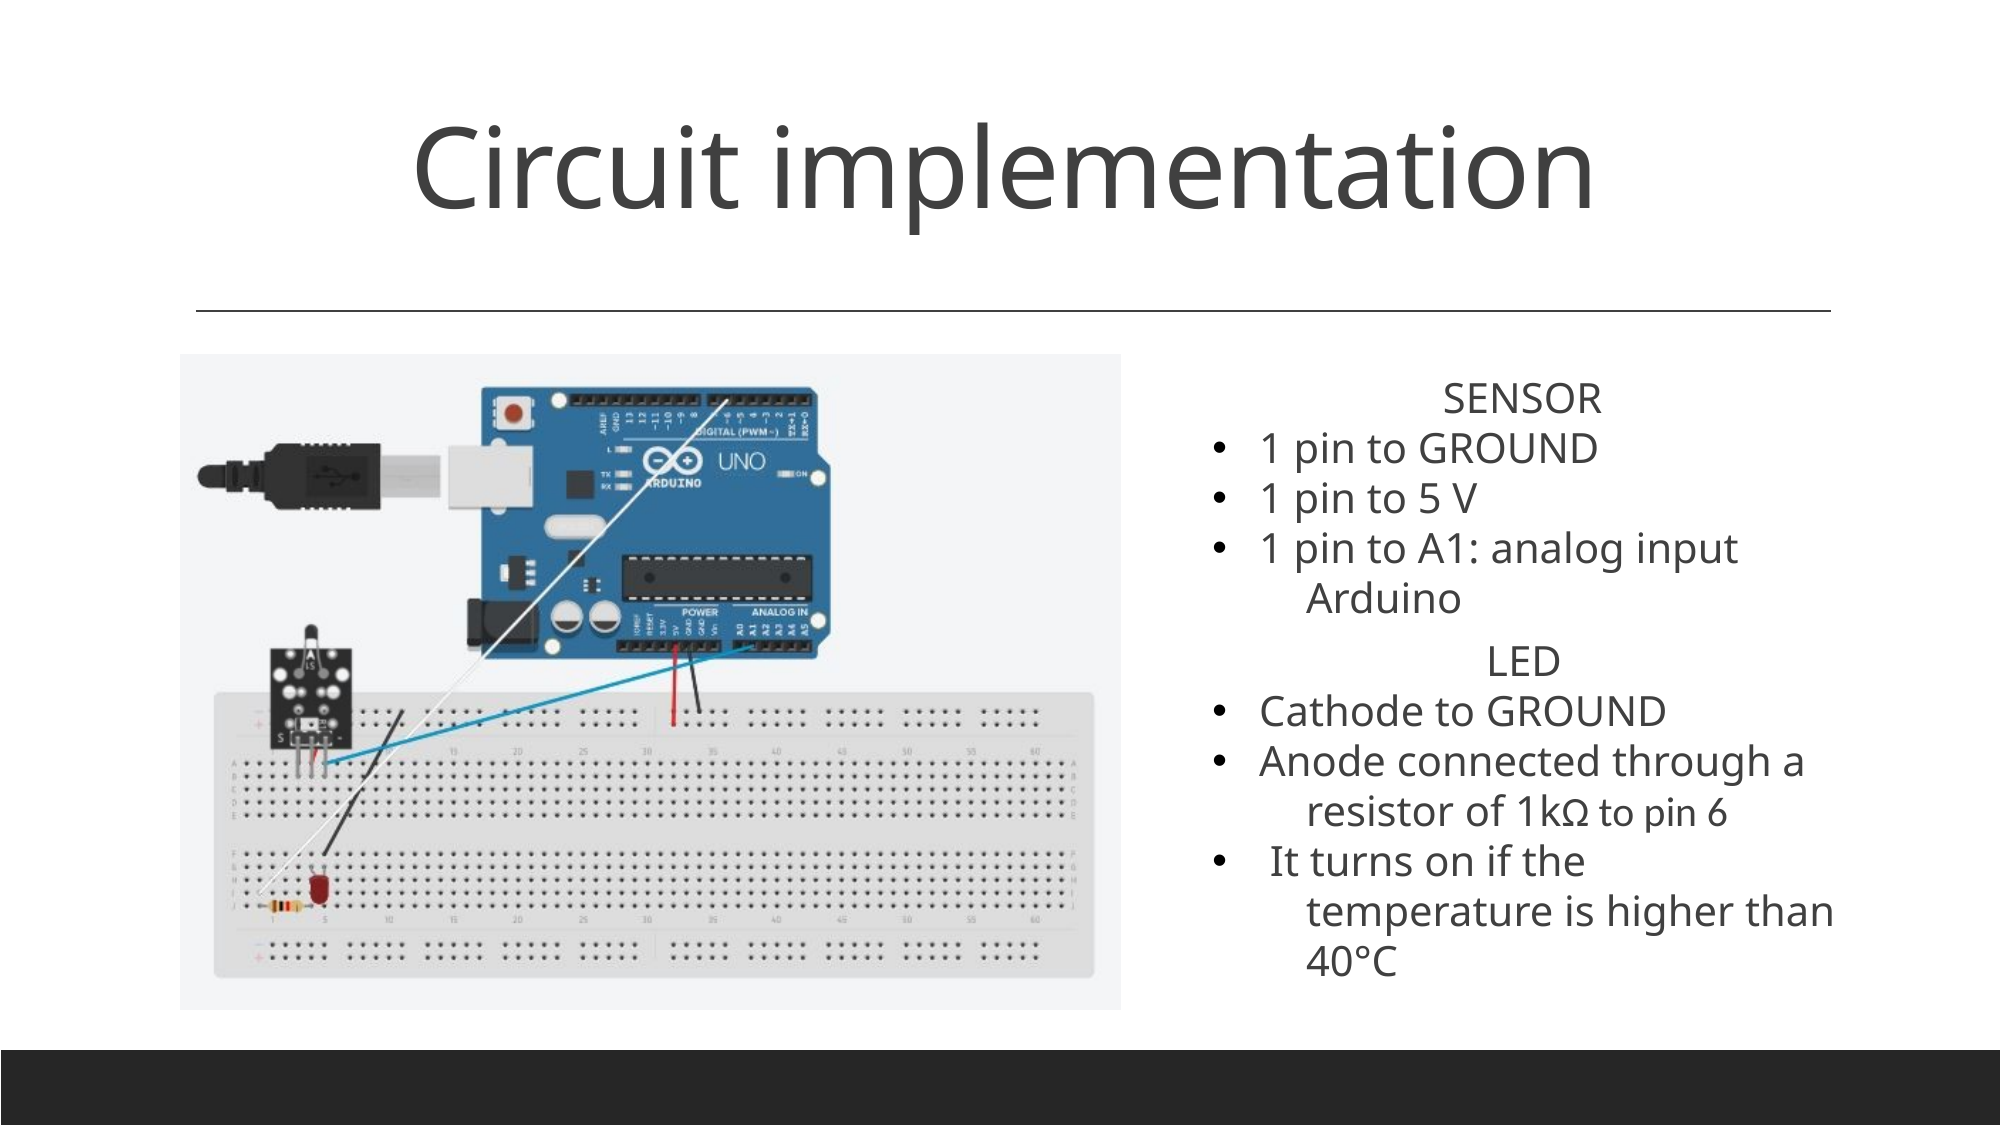

# Circuit implementation
SENSOR
1 pin to GROUND
1 pin to 5 V
1 pin to A1: analog input Arduino
LED
Cathode to GROUND
Anode connected through a resistor of 1kΩ to pin 6
 It turns on if the temperature is higher than 40°C